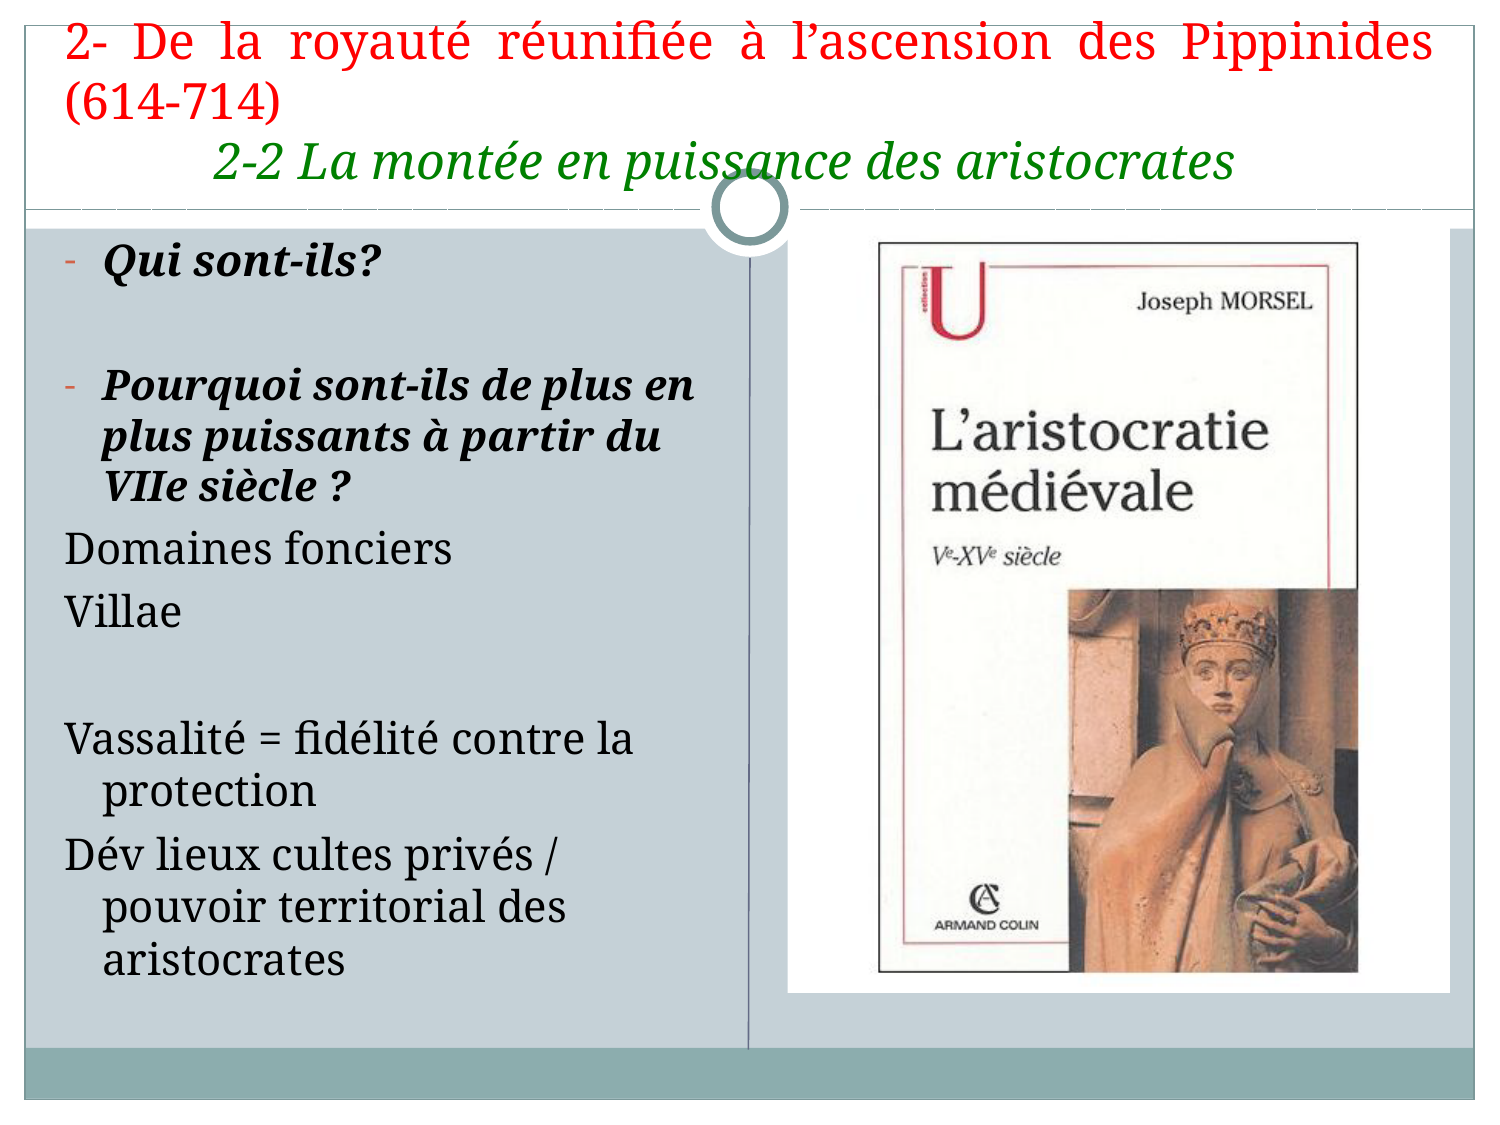

# 2- De la royauté réunifiée à l’ascension des Pippinides (614-714) 2-2 La montée en puissance des aristocrates
Qui sont-ils?
Pourquoi sont-ils de plus en plus puissants à partir du VIIe siècle ?
Domaines fonciers
Villae
Vassalité = fidélité contre la protection
Dév lieux cultes privés / pouvoir territorial des aristocrates